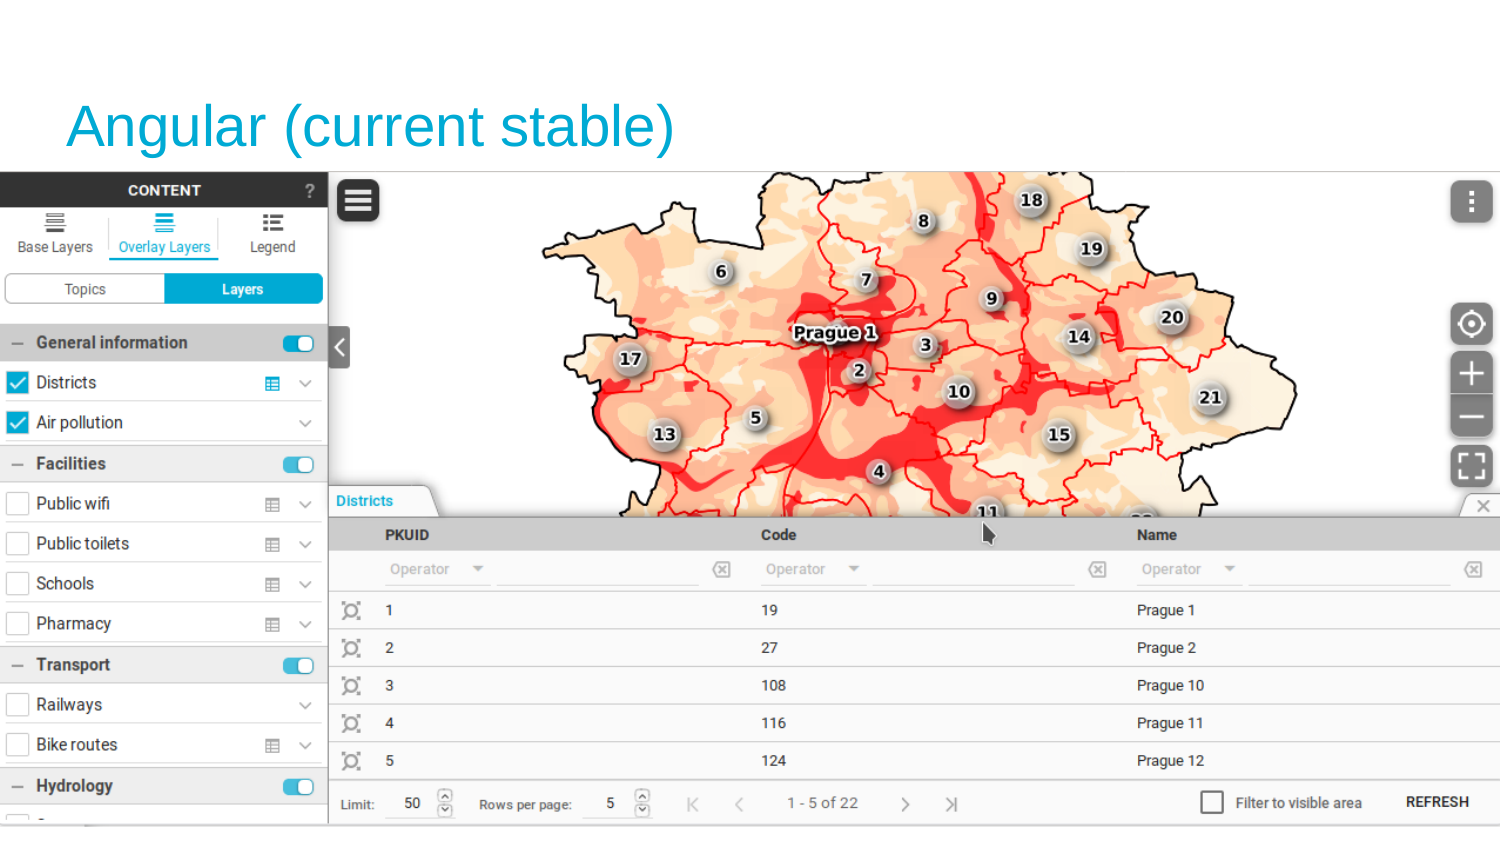

# Angular (current stable)
QGIS2 → QGIS3
Angular → Vue JS (90%)